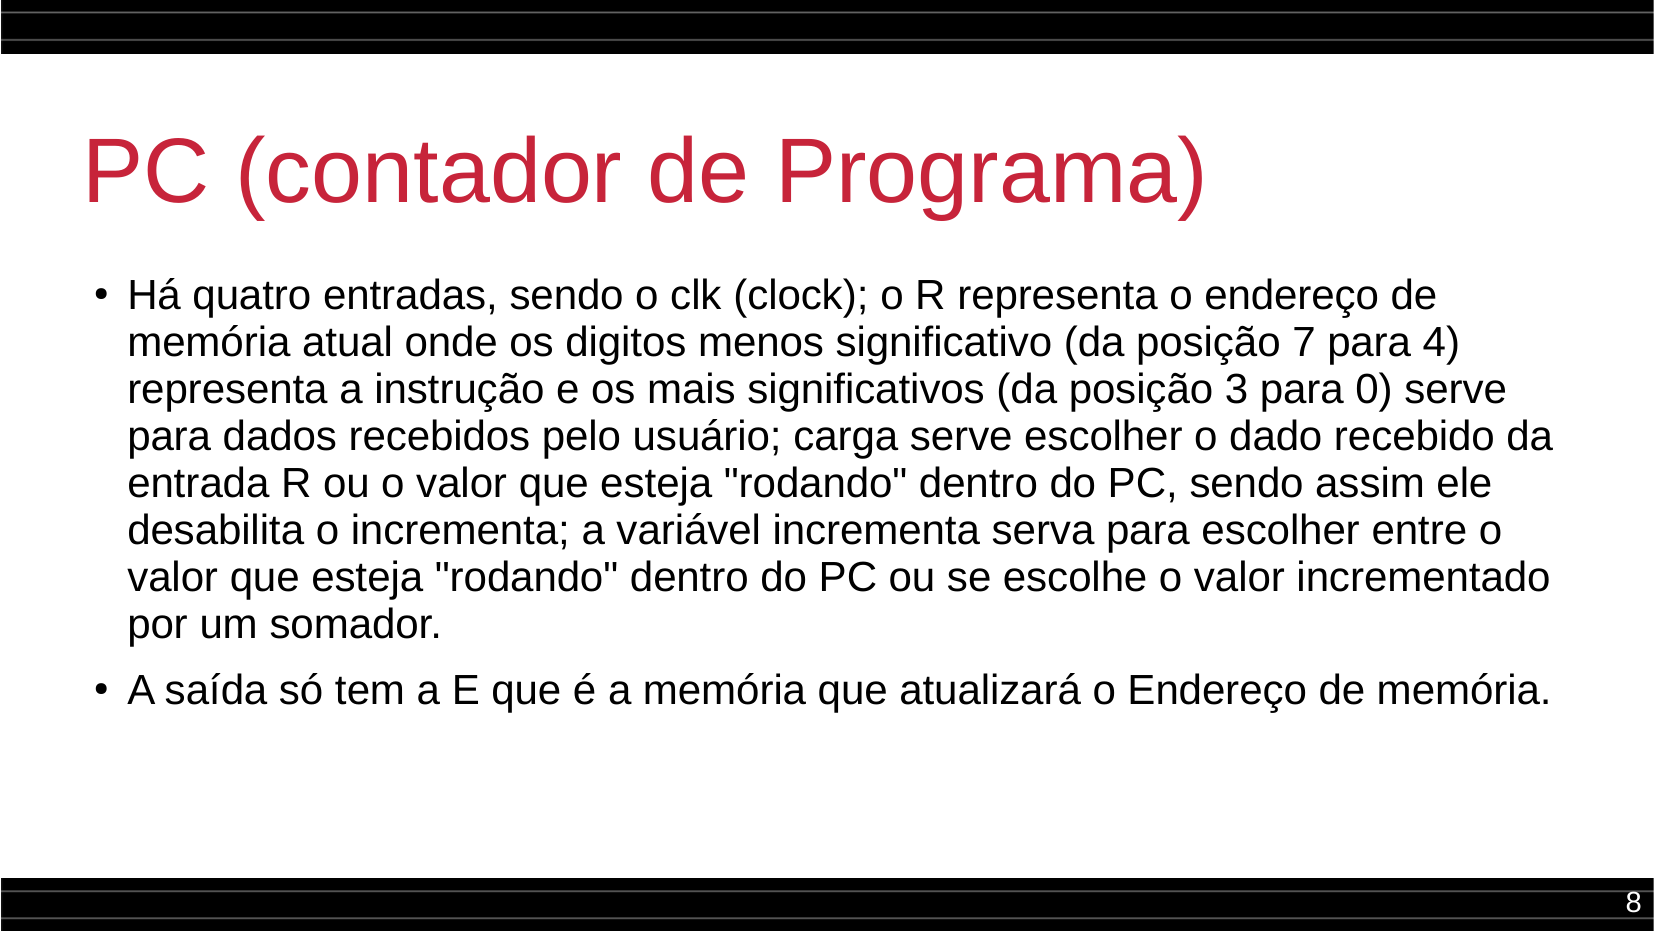

# PC (contador de Programa)
Há quatro entradas, sendo o clk (clock); o R representa o endereço de memória atual onde os digitos menos significativo (da posição 7 para 4) representa a instrução e os mais significativos (da posição 3 para 0) serve para dados recebidos pelo usuário; carga serve escolher o dado recebido da entrada R ou o valor que esteja "rodando" dentro do PC, sendo assim ele desabilita o incrementa; a variável incrementa serva para escolher entre o valor que esteja "rodando" dentro do PC ou se escolhe o valor incrementado por um somador.
A saída só tem a E que é a memória que atualizará o Endereço de memória.